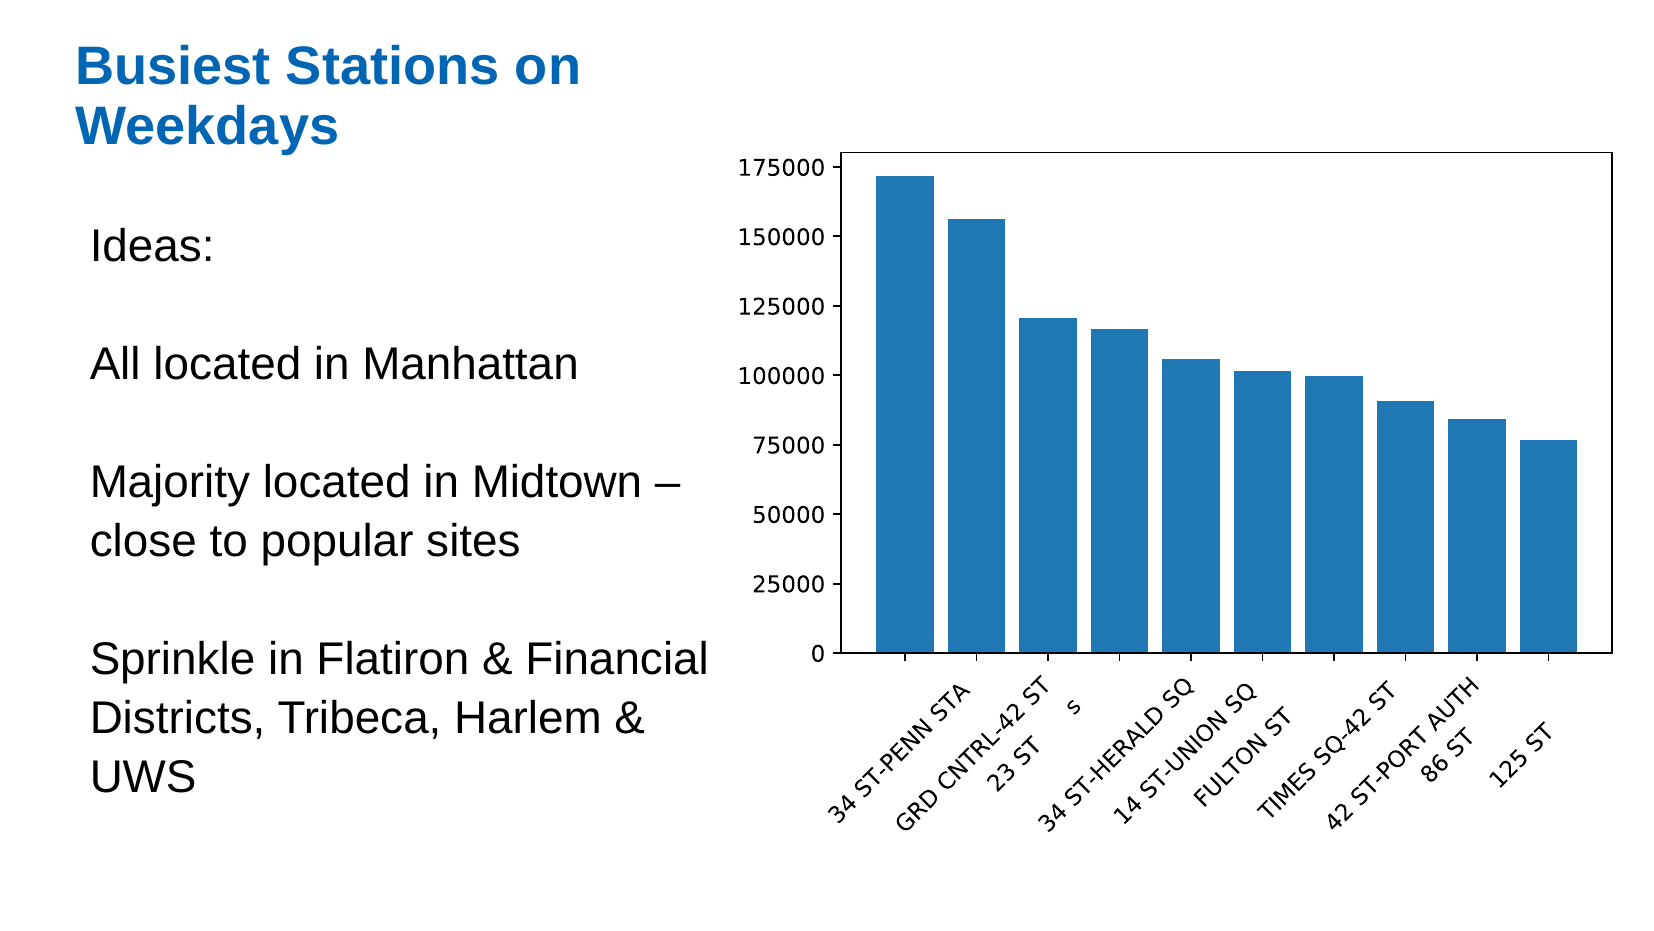

# Busiest Stations on Weekdays
Ideas:
All located in Manhattan
Majority located in Midtown – close to popular sites
Sprinkle in Flatiron & Financial Districts, Tribeca, Harlem & UWS
Ideas:
All located in Manhattan
Majority located in Midtown
Sprinkle in Flatiron & Financial Districts, Tribeca, Harlem & UWS